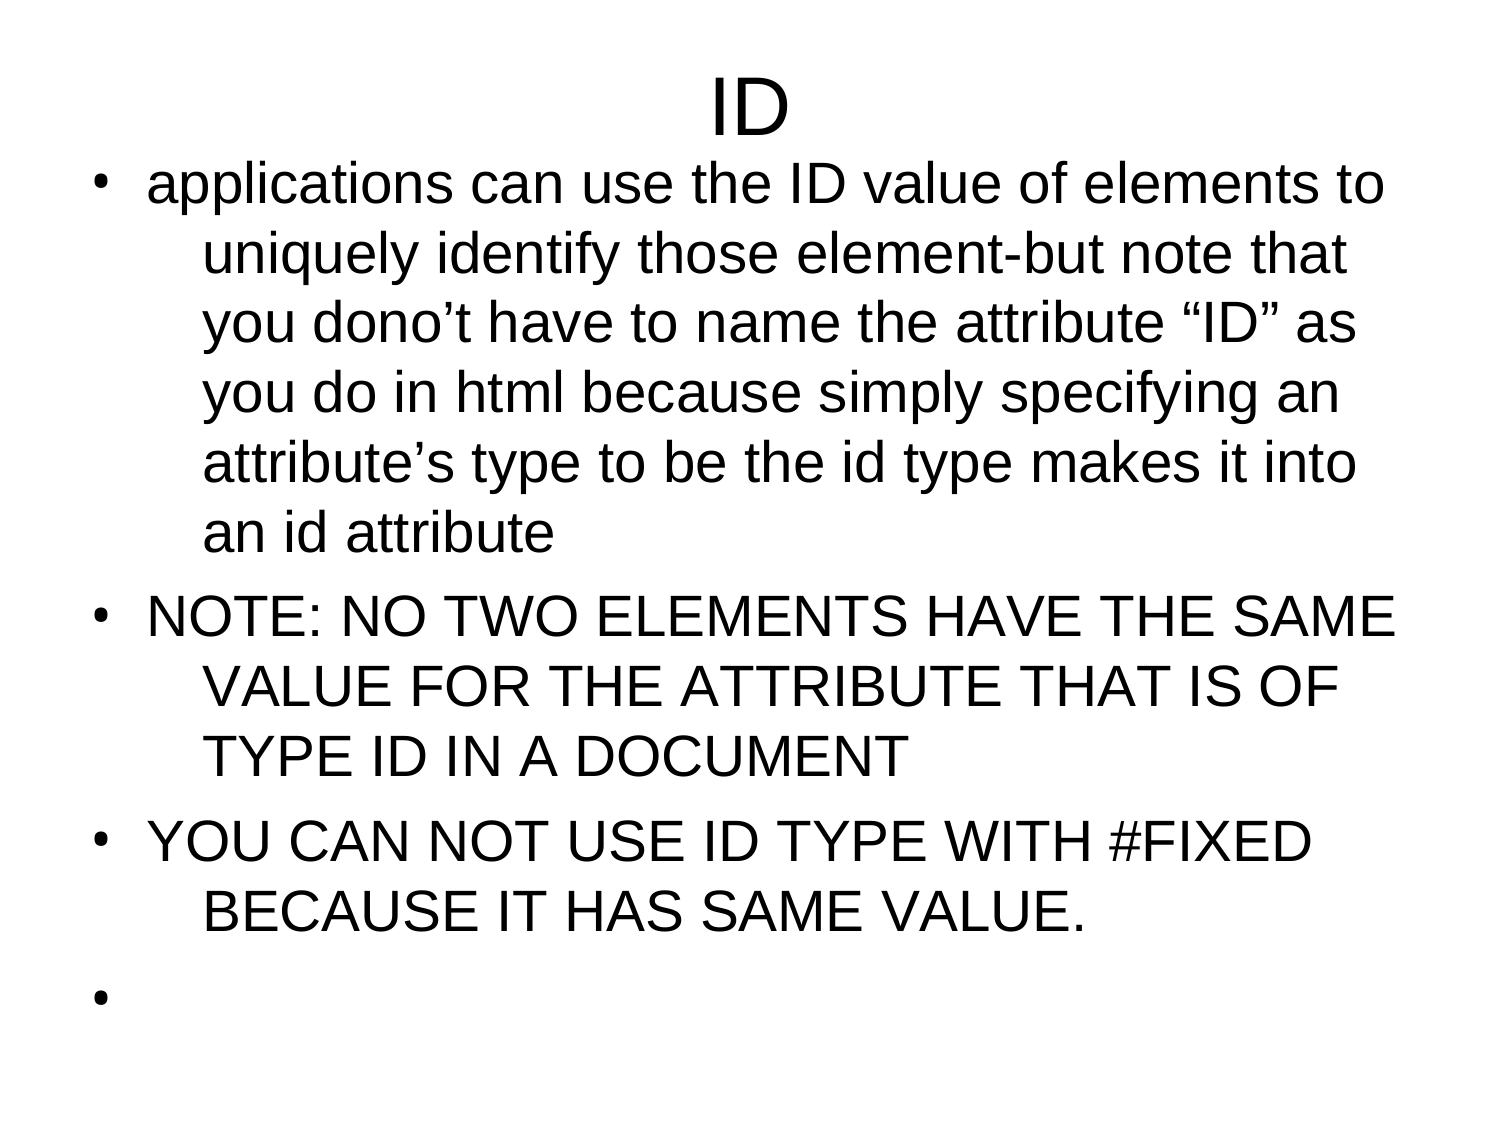

# ID
applications can use the ID value of elements to uniquely identify those element-but note that you dono’t have to name the attribute “ID” as you do in html because simply specifying an attribute’s type to be the id type makes it into an id attribute
NOTE: NO TWO ELEMENTS HAVE THE SAME VALUE FOR THE ATTRIBUTE THAT IS OF TYPE ID IN A DOCUMENT
YOU CAN NOT USE ID TYPE WITH #FIXED BECAUSE IT HAS SAME VALUE.